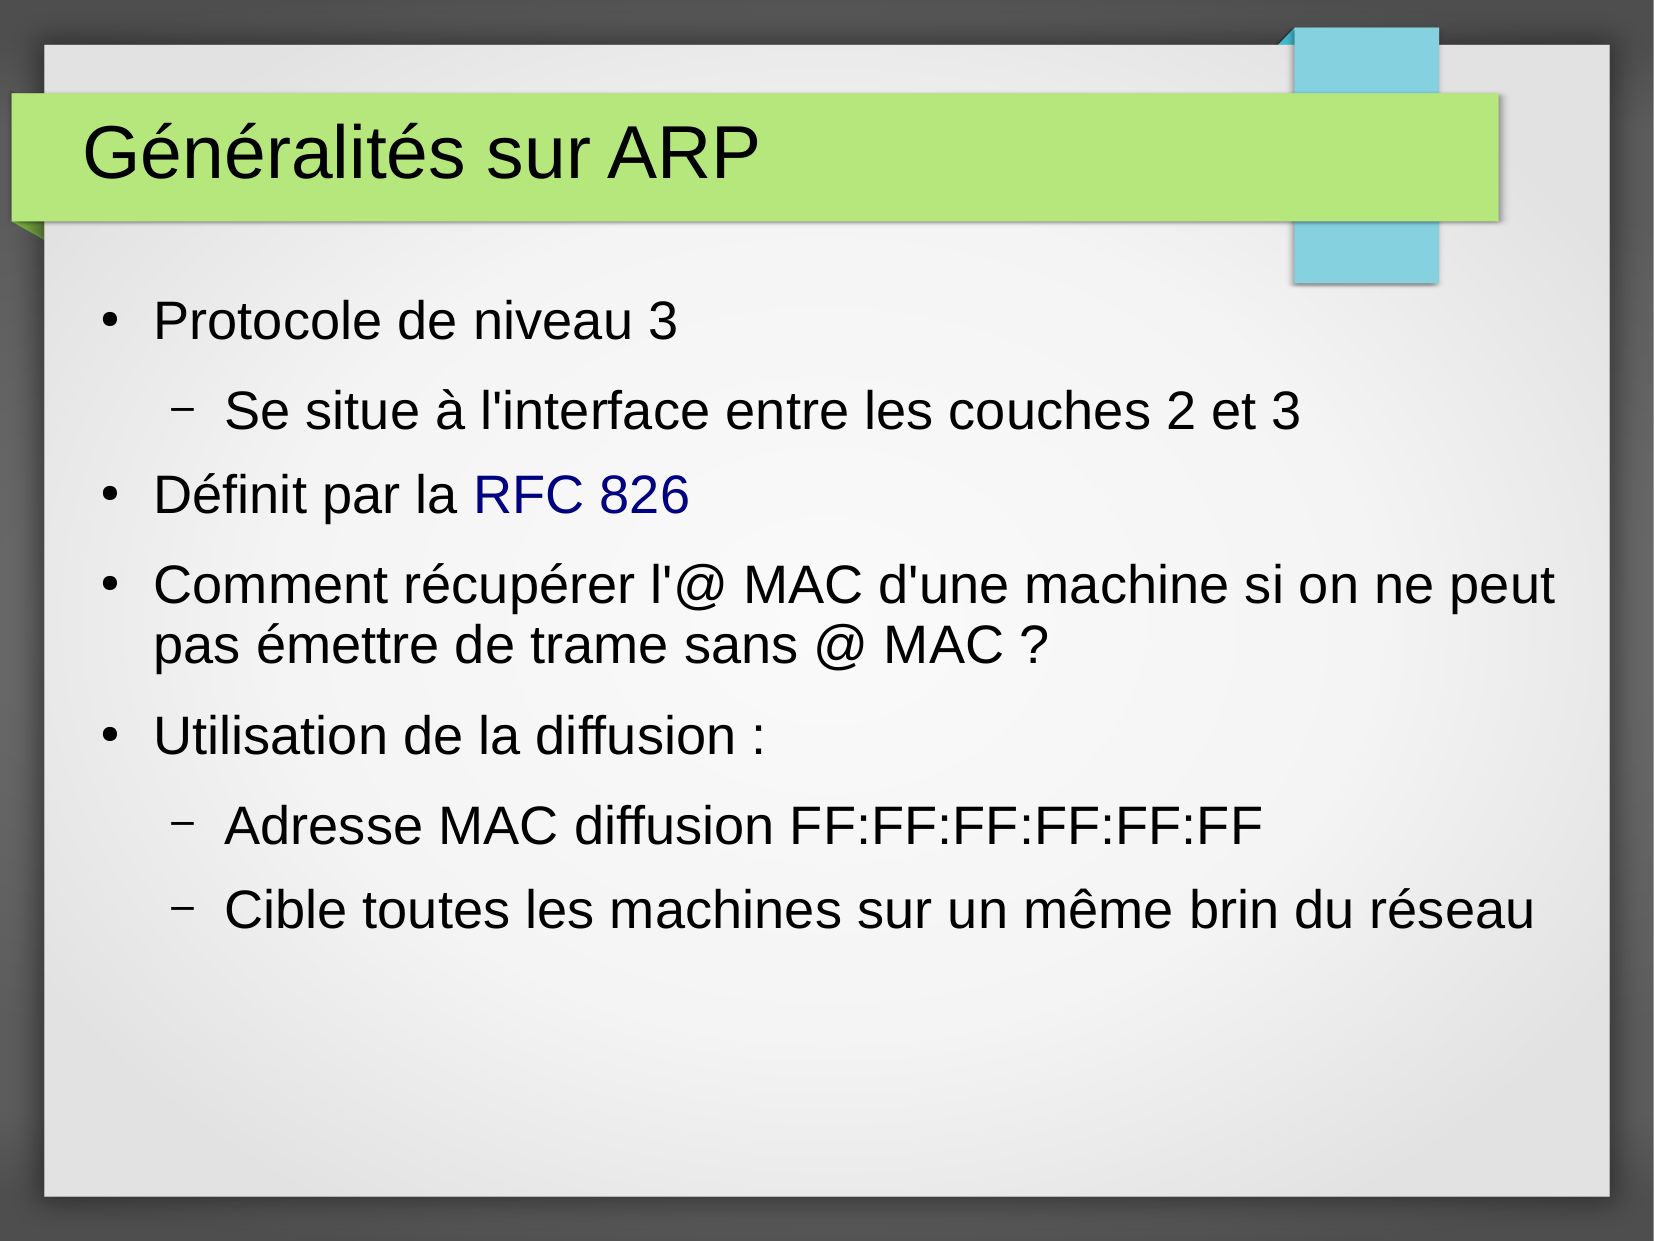

# Généralités sur ARP
Protocole de niveau 3
Se situe à l'interface entre les couches 2 et 3
Définit par la RFC 826
Comment récupérer l'@ MAC d'une machine si on ne peut pas émettre de trame sans @ MAC ?
Utilisation de la diffusion :
Adresse MAC diffusion FF:FF:FF:FF:FF:FF
Cible toutes les machines sur un même brin du réseau